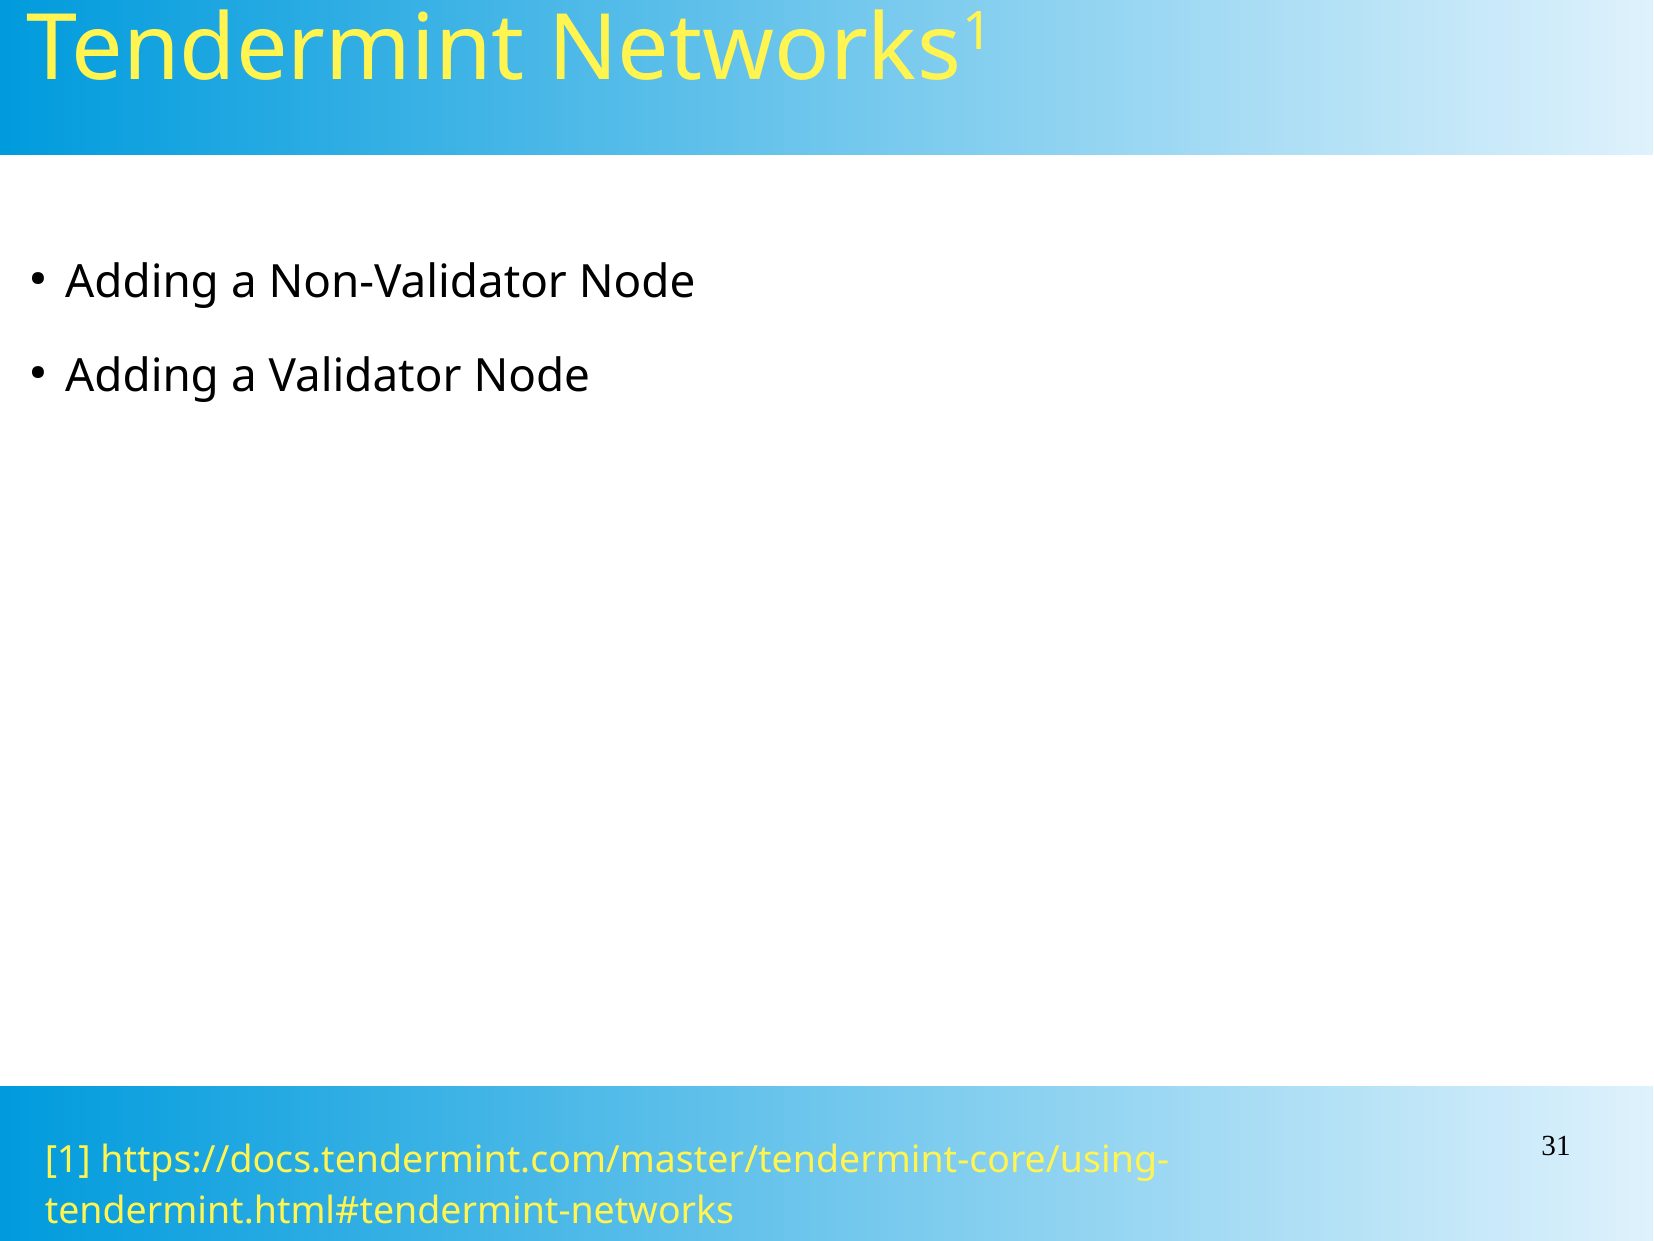

# Tendermint Networks1
Adding a Non-Validator Node
Adding a Validator Node
[1] https://docs.tendermint.com/master/tendermint-core/using-tendermint.html#tendermint-networks
31